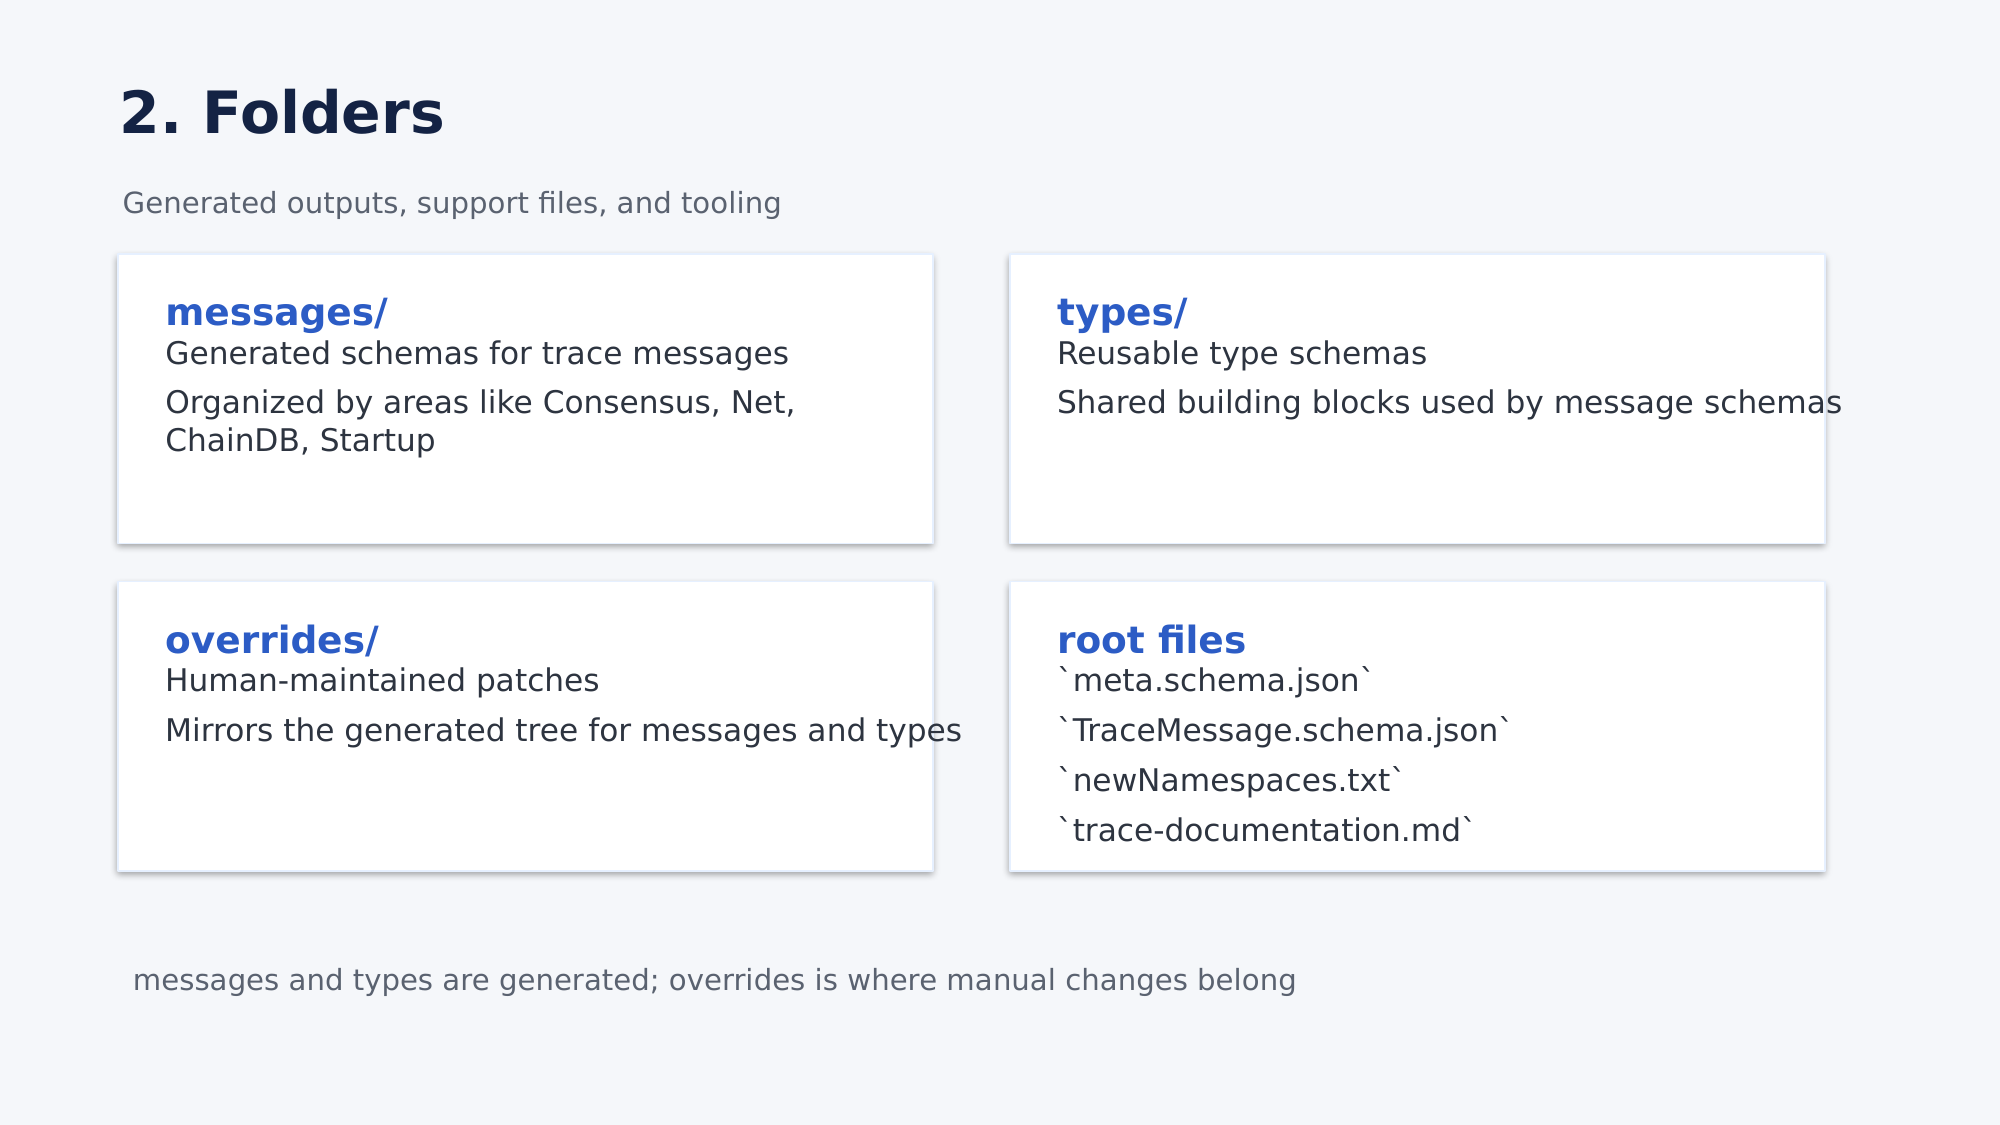

2. Folders
Generated outputs, support files, and tooling
messages/
Generated schemas for trace messages
Organized by areas like Consensus, Net,
ChainDB, Startup
types/
Reusable type schemas
Shared building blocks used by message schemas
overrides/
Human-maintained patches
Mirrors the generated tree for messages and types
root files
`meta.schema.json`
`TraceMessage.schema.json`
`newNamespaces.txt`
`trace-documentation.md`
messages and types are generated; overrides is where manual changes belong